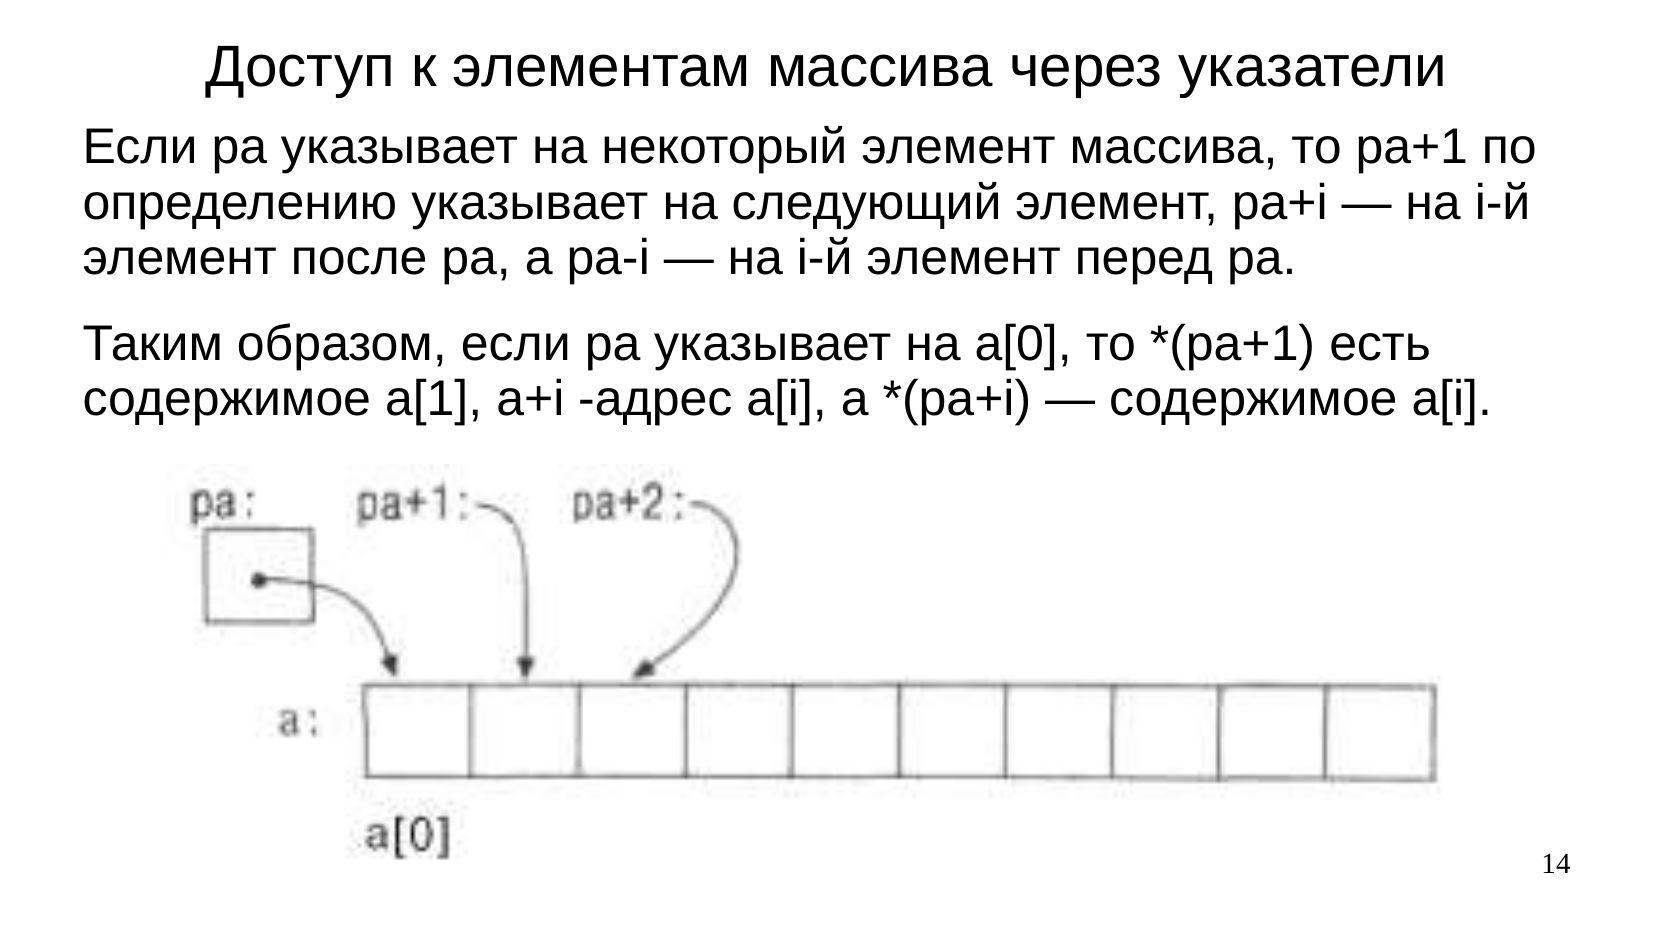

# Доступ к элементам массива через указатели
Если ра указывает на некоторый элемент массива, то ра+1 по определению указывает на следующий элемент, pa+i — на i-й элемент после ра, a pa-i — на i-й элемент перед ра.
Таким образом, если ра указывает на а[0], то *(pa+1) есть содержимое а[1], а+i -адрес a[i], а *(pa+i) — содержимое a[i].
14